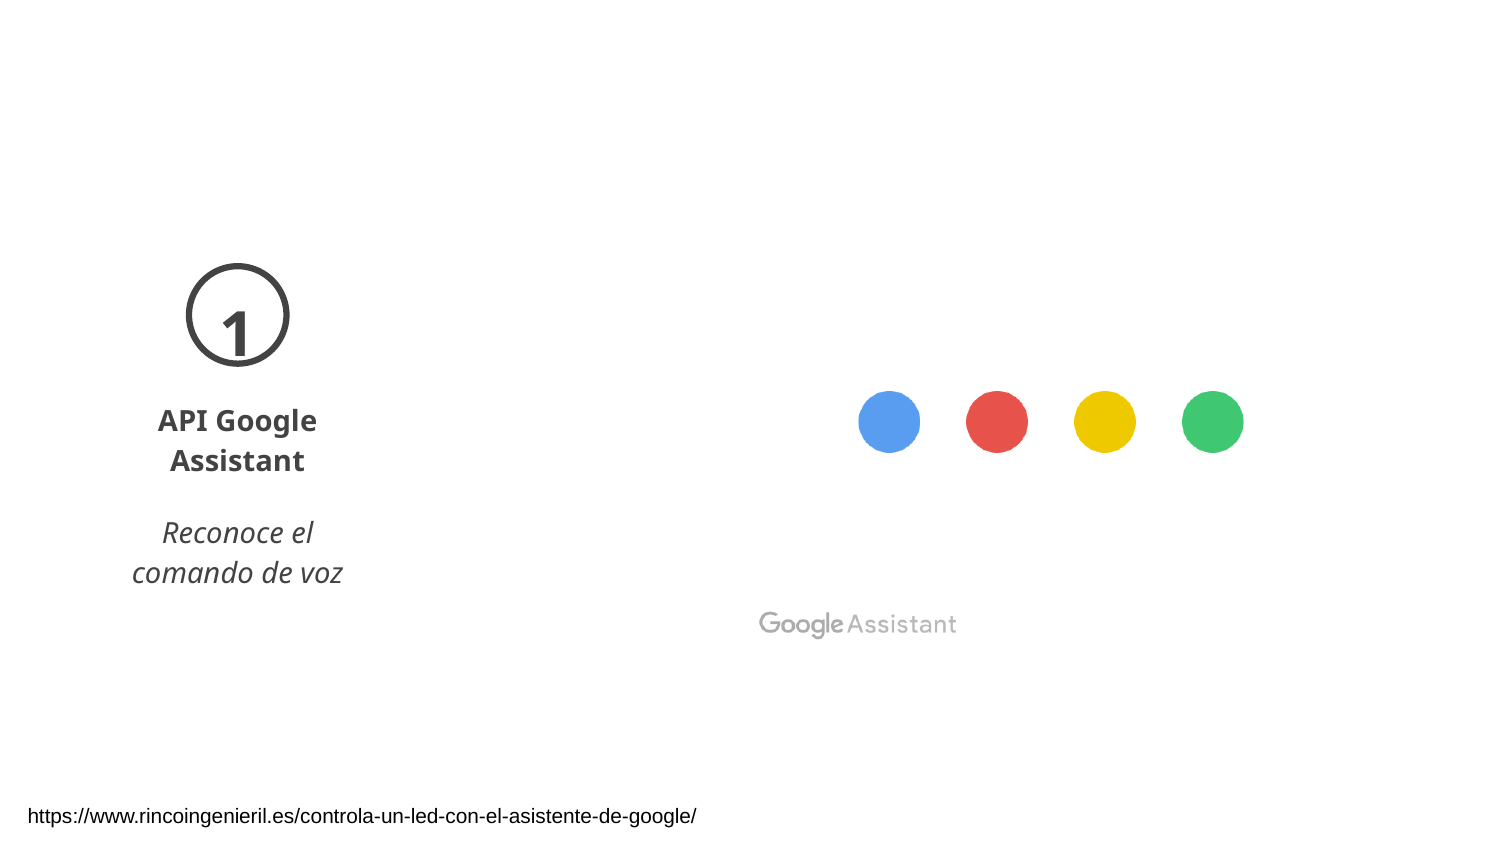

1
API Google Assistant
Reconoce el comando de voz